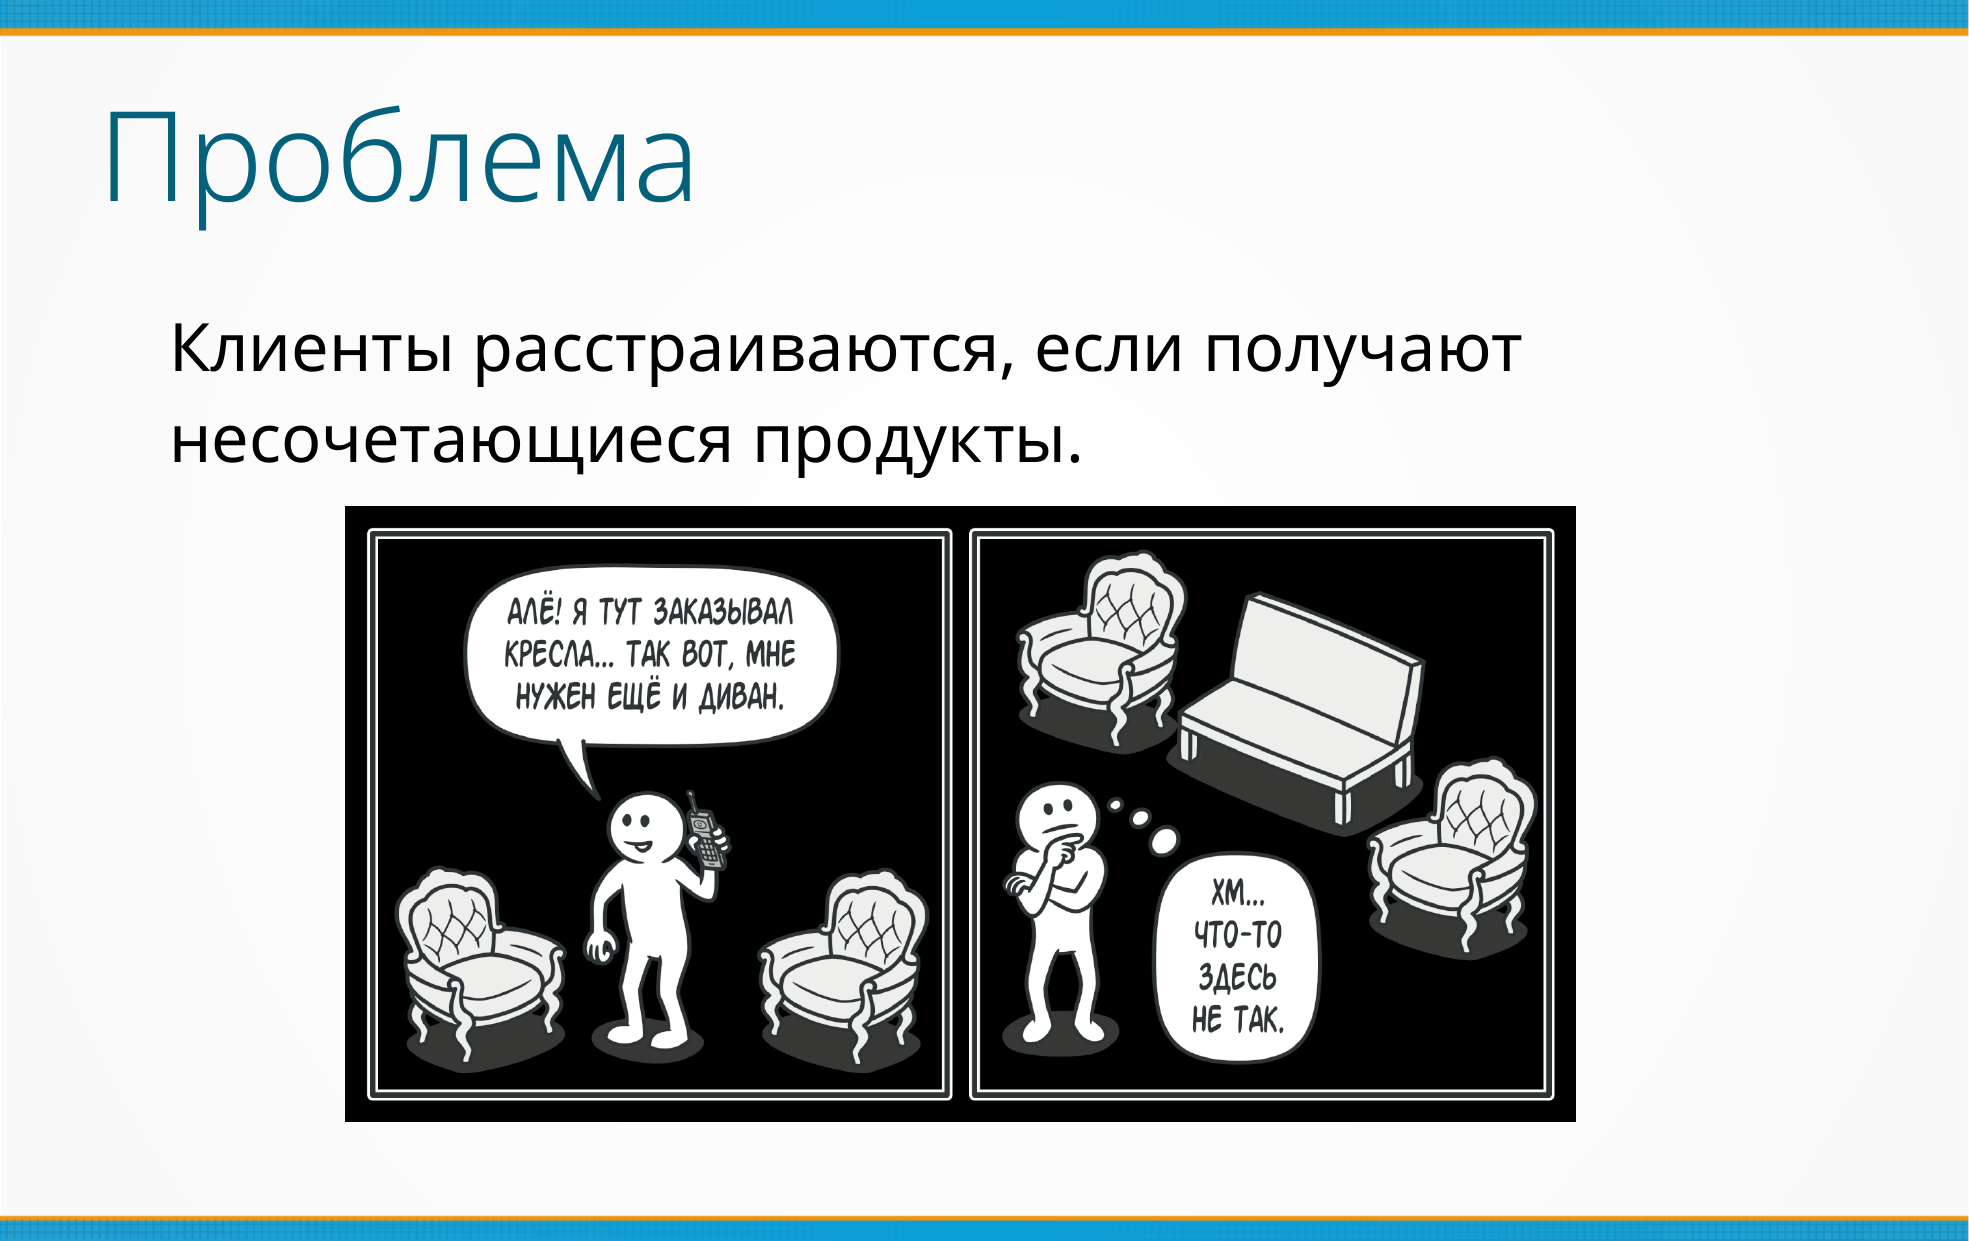

# Проблема
Клиенты расстраиваются, если получают несочетающиеся продукты.